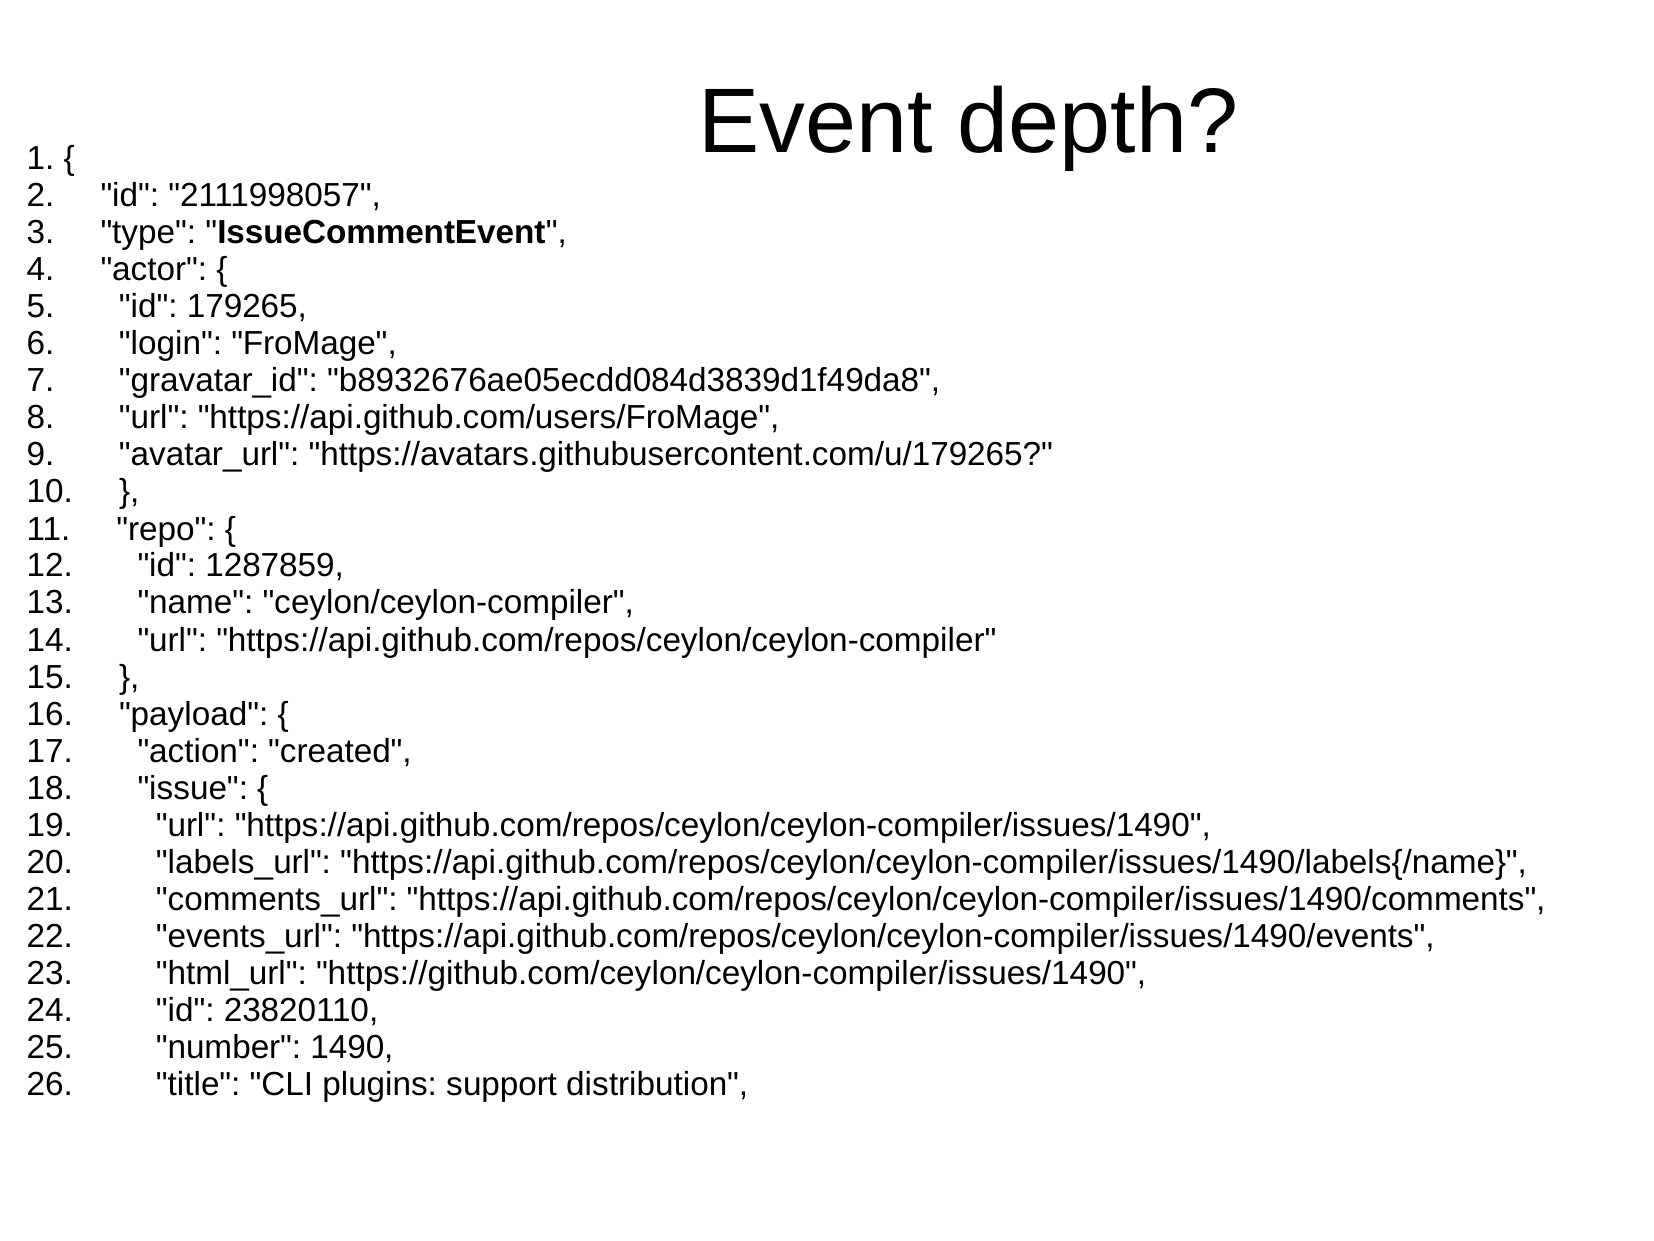

# Event depth?
1. {
2. "id": "2111998057",
3. "type": "IssueCommentEvent",
4. "actor": {
5. "id": 179265,
6. "login": "FroMage",
7. "gravatar_id": "b8932676ae05ecdd084d3839d1f49da8",
8. "url": "https://api.github.com/users/FroMage",
9. "avatar_url": "https://avatars.githubusercontent.com/u/179265?"
10. },
11. "repo": {
12. "id": 1287859,
13. "name": "ceylon/ceylon-compiler",
14. "url": "https://api.github.com/repos/ceylon/ceylon-compiler"
15. },
16. "payload": {
17. "action": "created",
18. "issue": {
19. "url": "https://api.github.com/repos/ceylon/ceylon-compiler/issues/1490",
20. "labels_url": "https://api.github.com/repos/ceylon/ceylon-compiler/issues/1490/labels{/name}",
21. "comments_url": "https://api.github.com/repos/ceylon/ceylon-compiler/issues/1490/comments",
22. "events_url": "https://api.github.com/repos/ceylon/ceylon-compiler/issues/1490/events",
23. "html_url": "https://github.com/ceylon/ceylon-compiler/issues/1490",
24. "id": 23820110,
25. "number": 1490,
26. "title": "CLI plugins: support distribution",